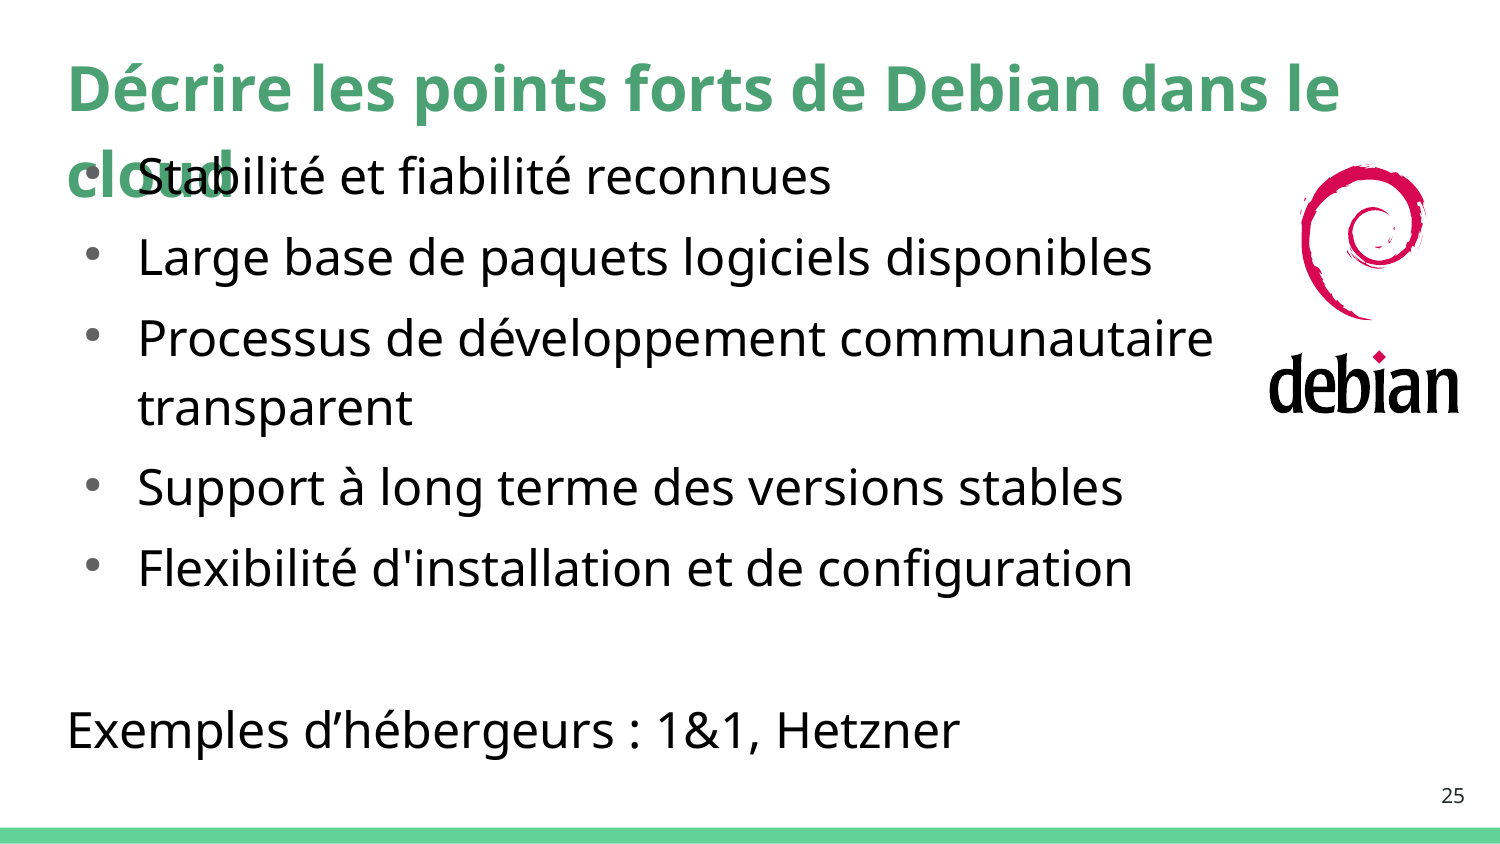

# Décrire les points forts de Debian dans le cloud
Stabilité et fiabilité reconnues
Large base de paquets logiciels disponibles
Processus de développement communautaire transparent
Support à long terme des versions stables
Flexibilité d'installation et de configuration
Exemples d’hébergeurs : 1&1, Hetzner